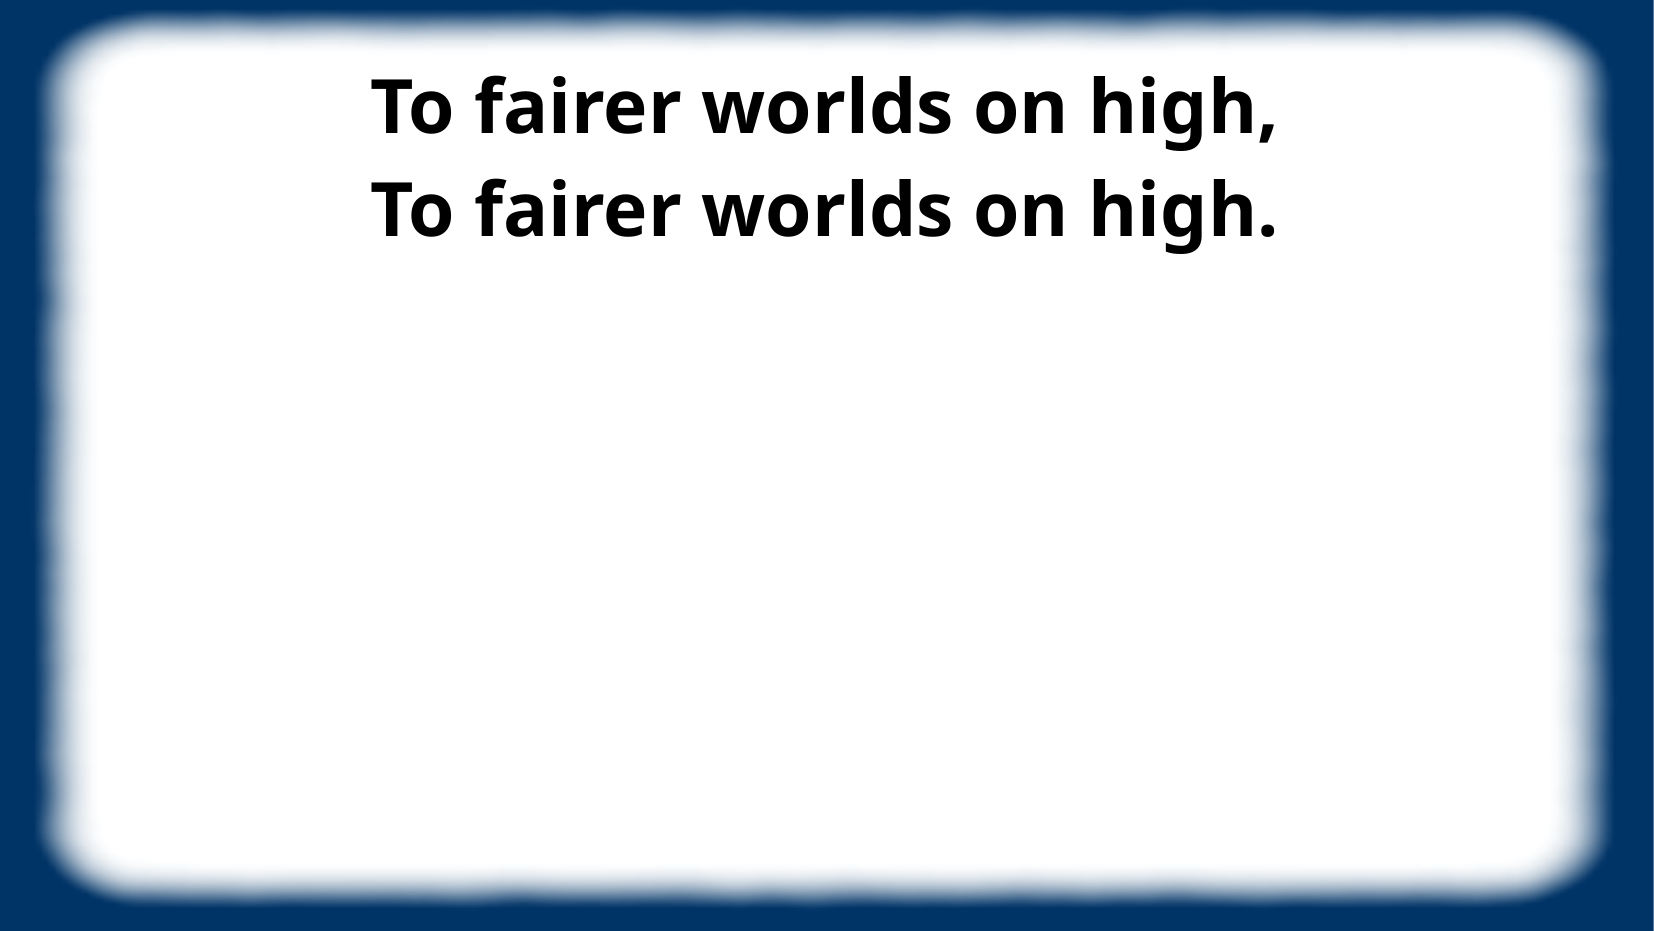

# To fairer worlds on high, To fairer worlds on high.